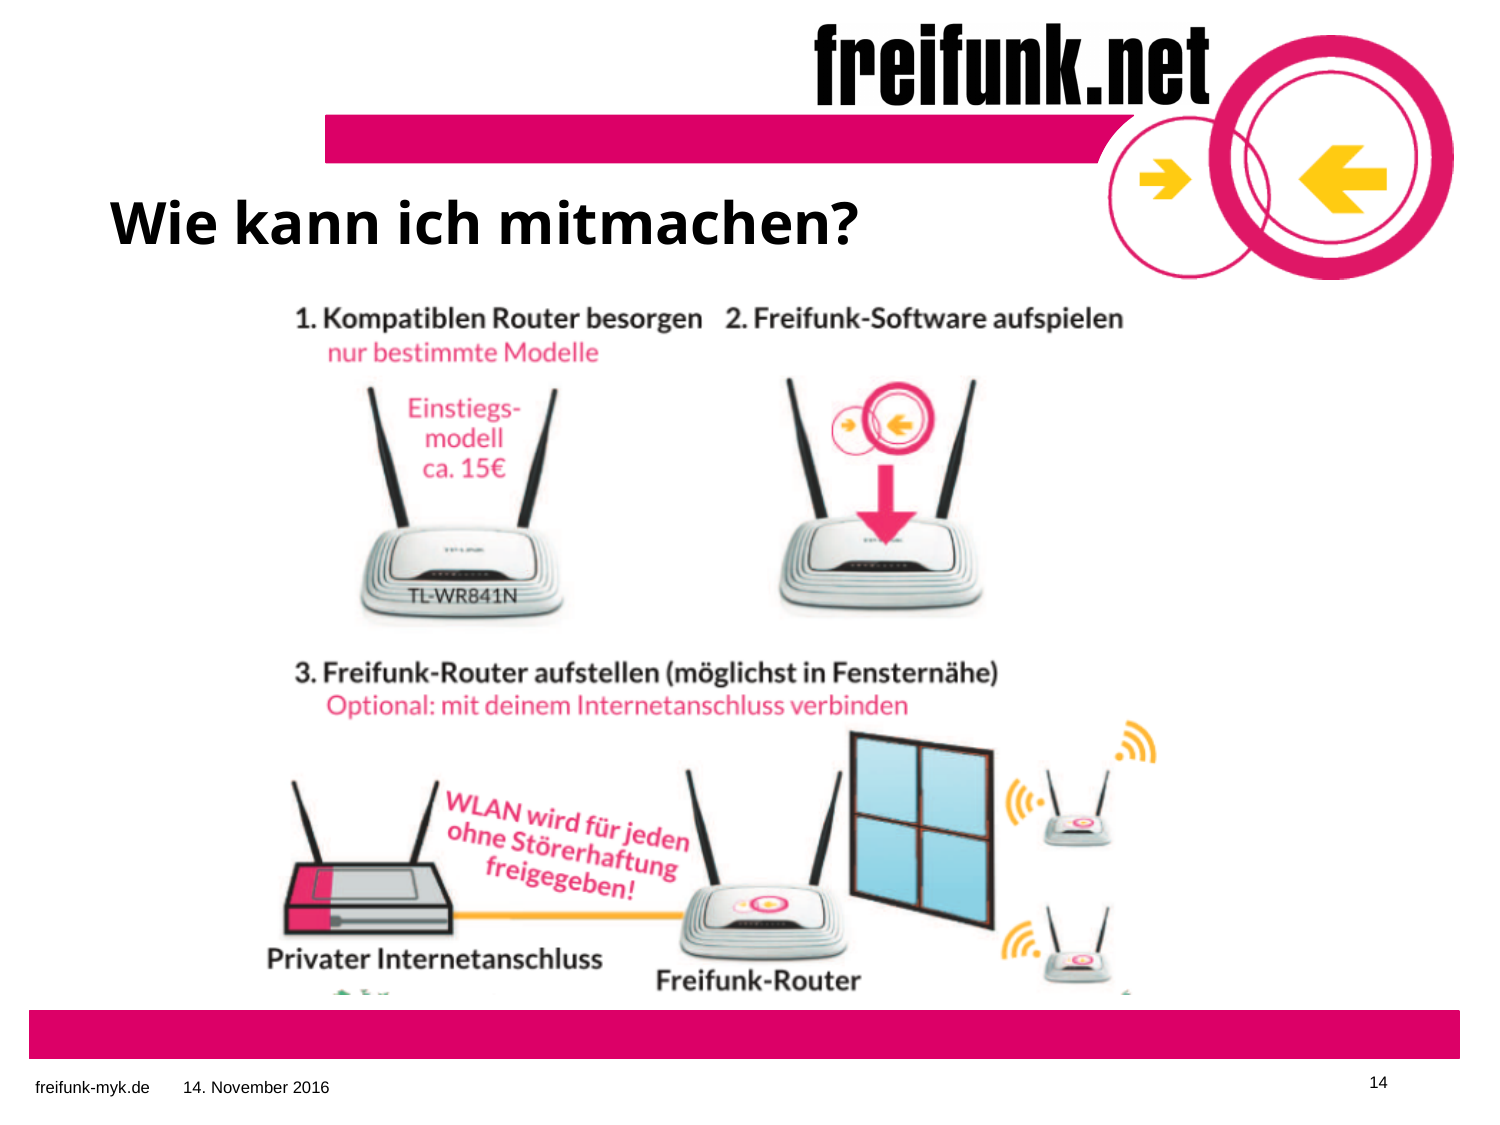

# Wie kann ich mitmachen?
14
freifunk-myk.de